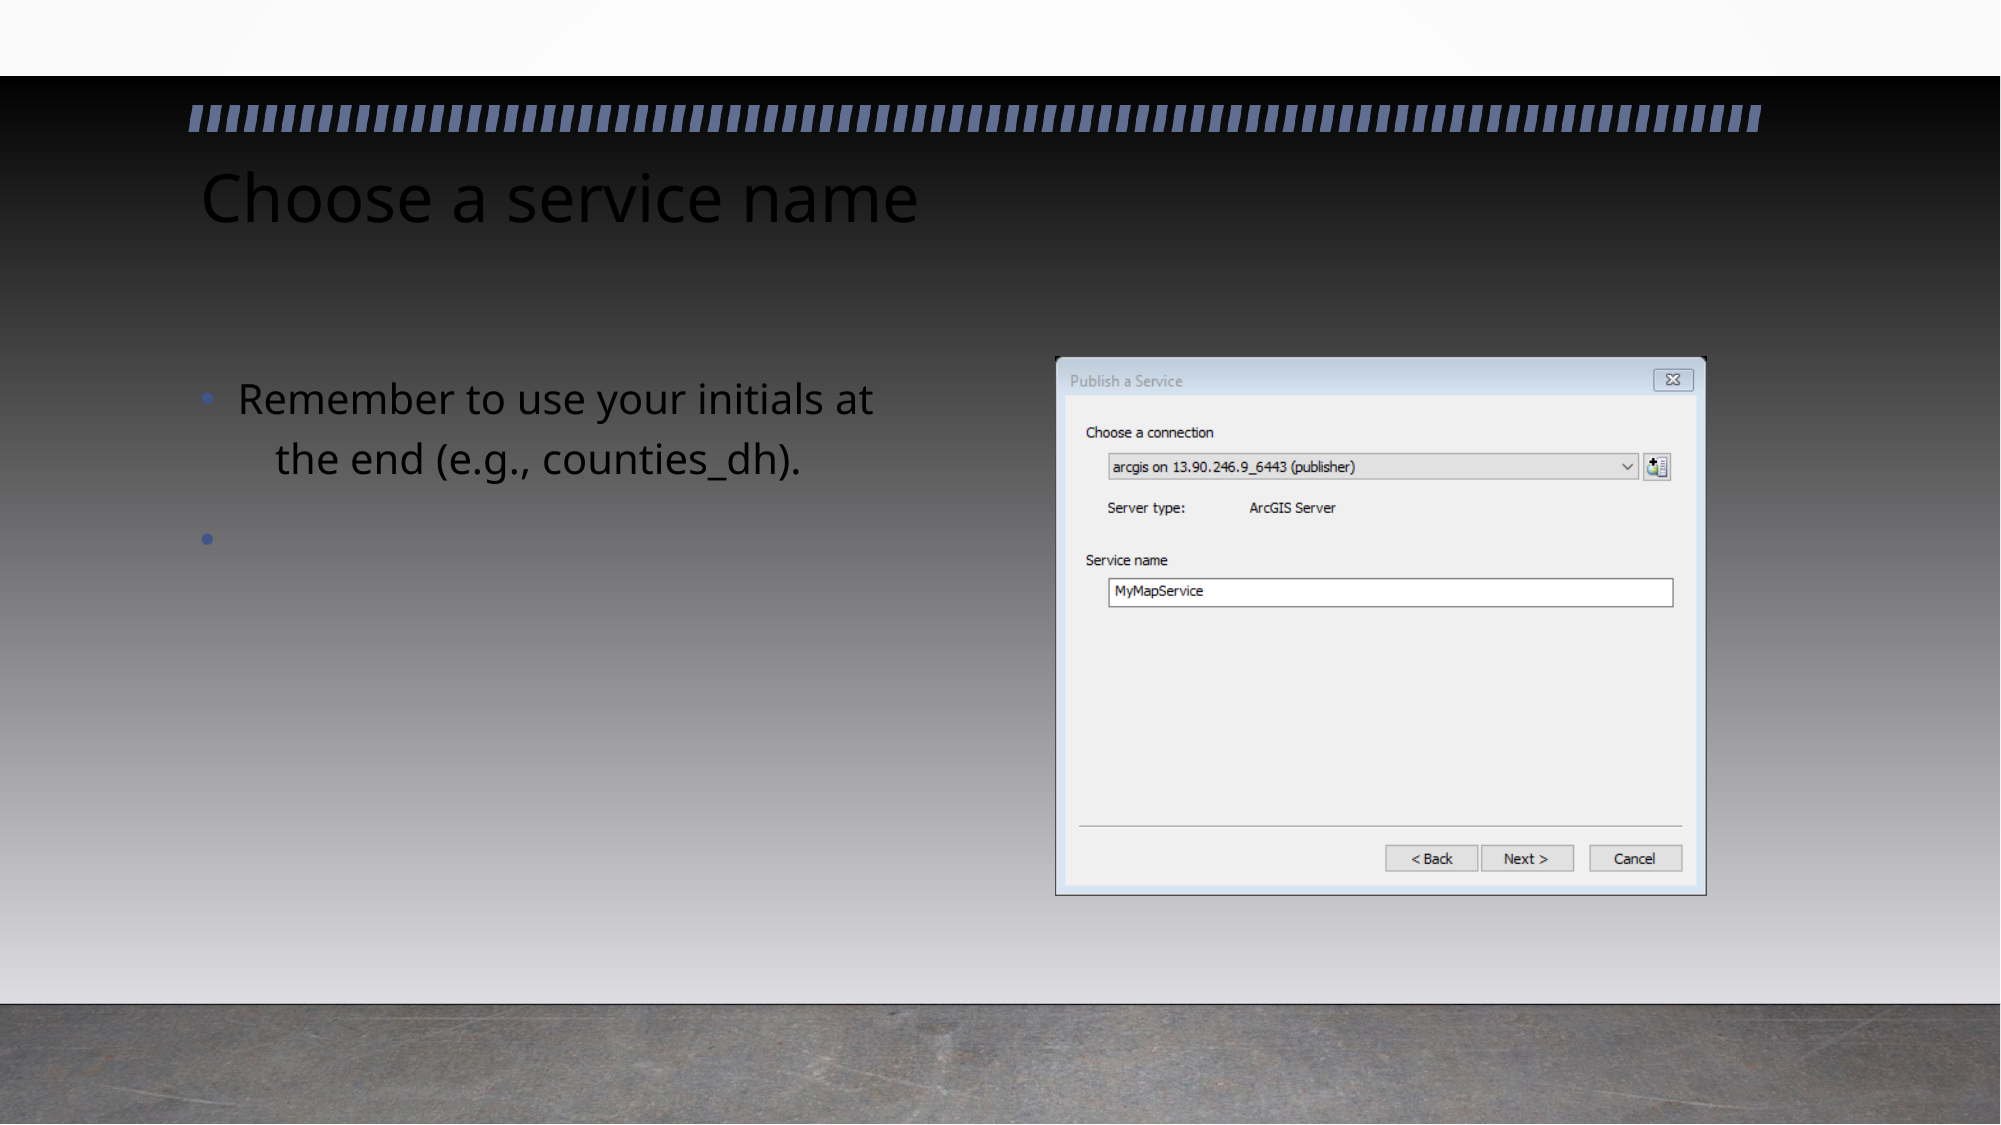

# Choose a service name
Remember to use your initials at the end (e.g., counties_dh).